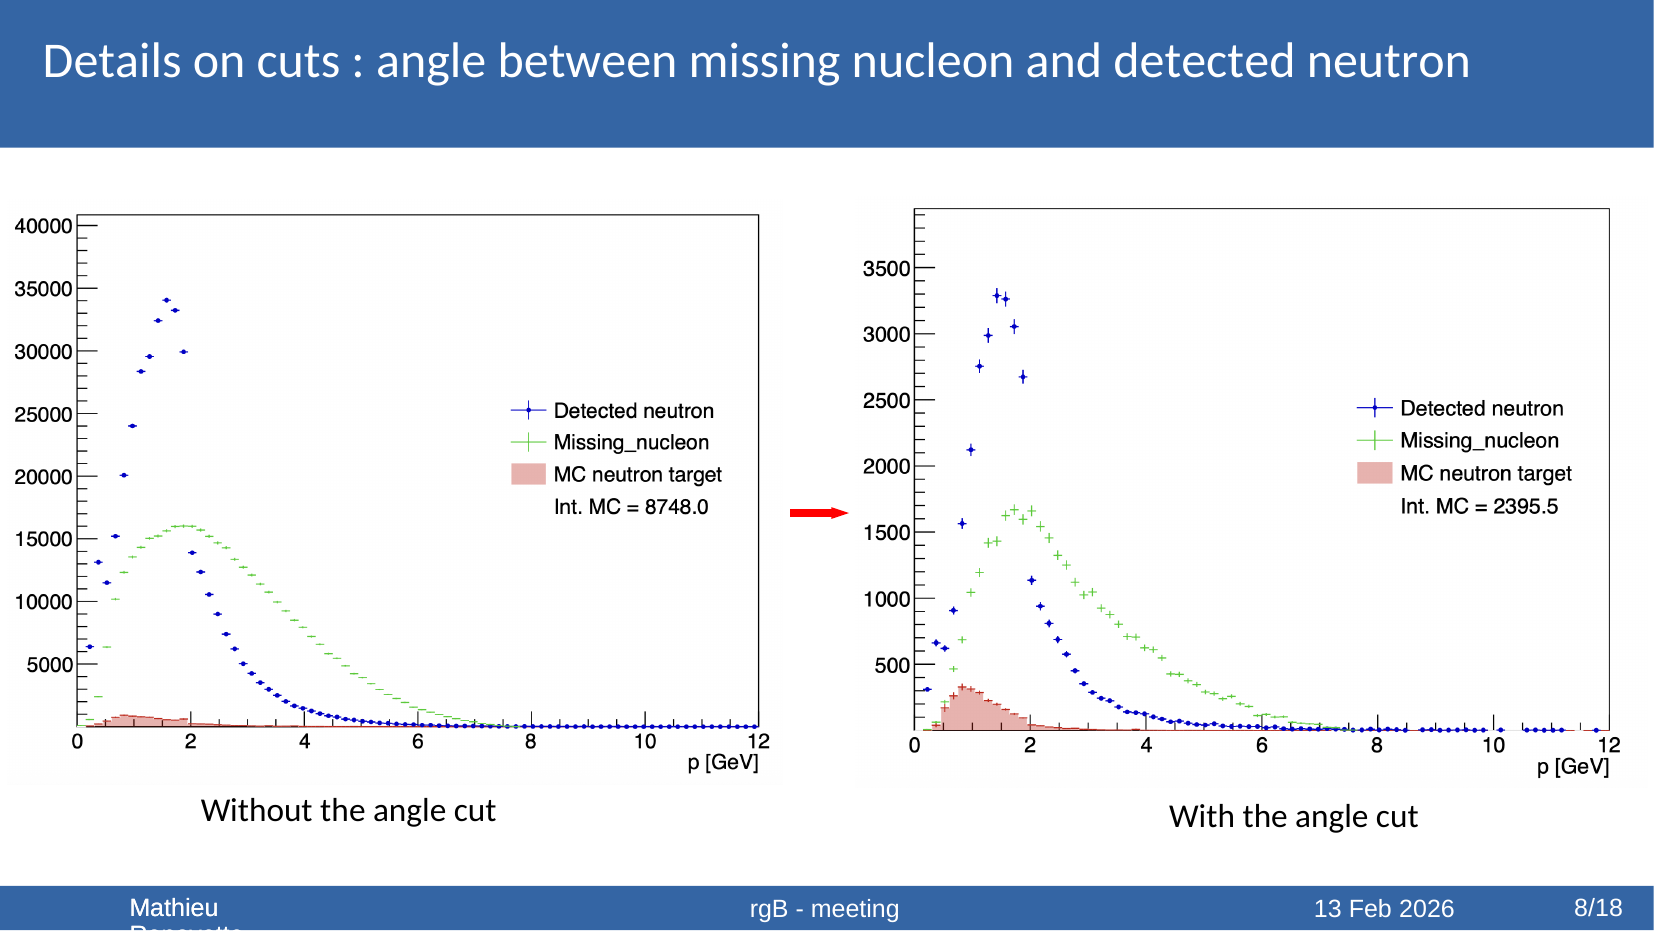

Details on cuts : angle between missing nucleon and detected neutron
Without the angle cut
With the angle cut
Mathieu Ronayette
8/18
Mathieu Ronayette
rgB - meeting
13 Feb 2026